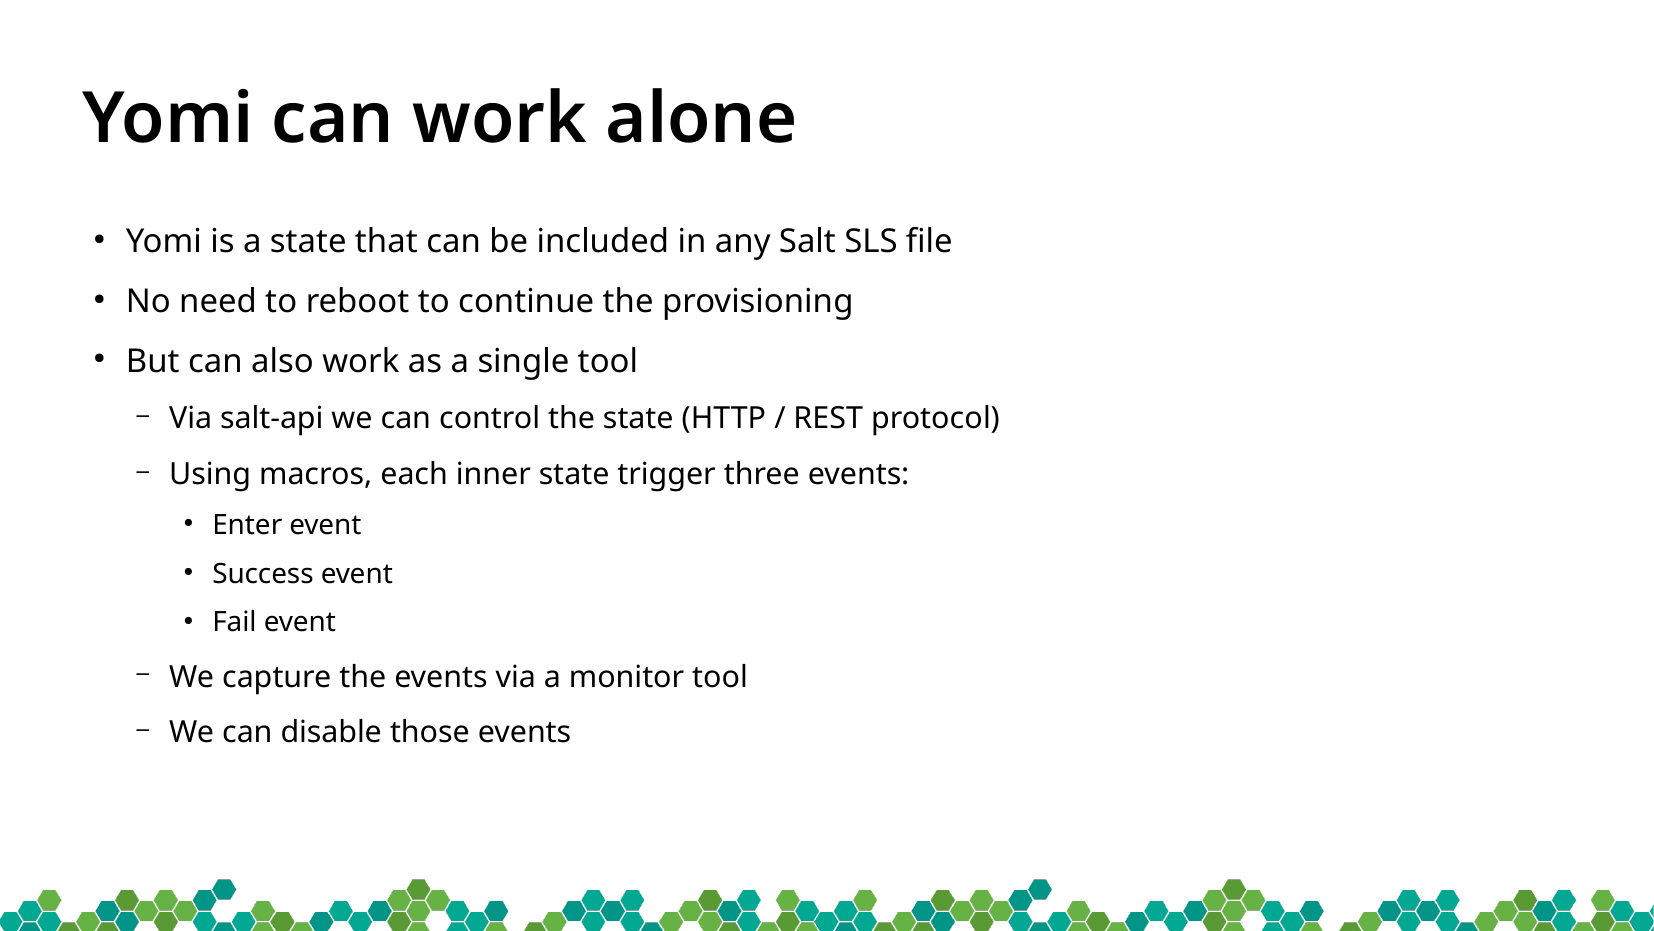

# Yomi can work alone
Yomi is a state that can be included in any Salt SLS file
No need to reboot to continue the provisioning
But can also work as a single tool
Via salt-api we can control the state (HTTP / REST protocol)
Using macros, each inner state trigger three events:
Enter event
Success event
Fail event
We capture the events via a monitor tool
We can disable those events